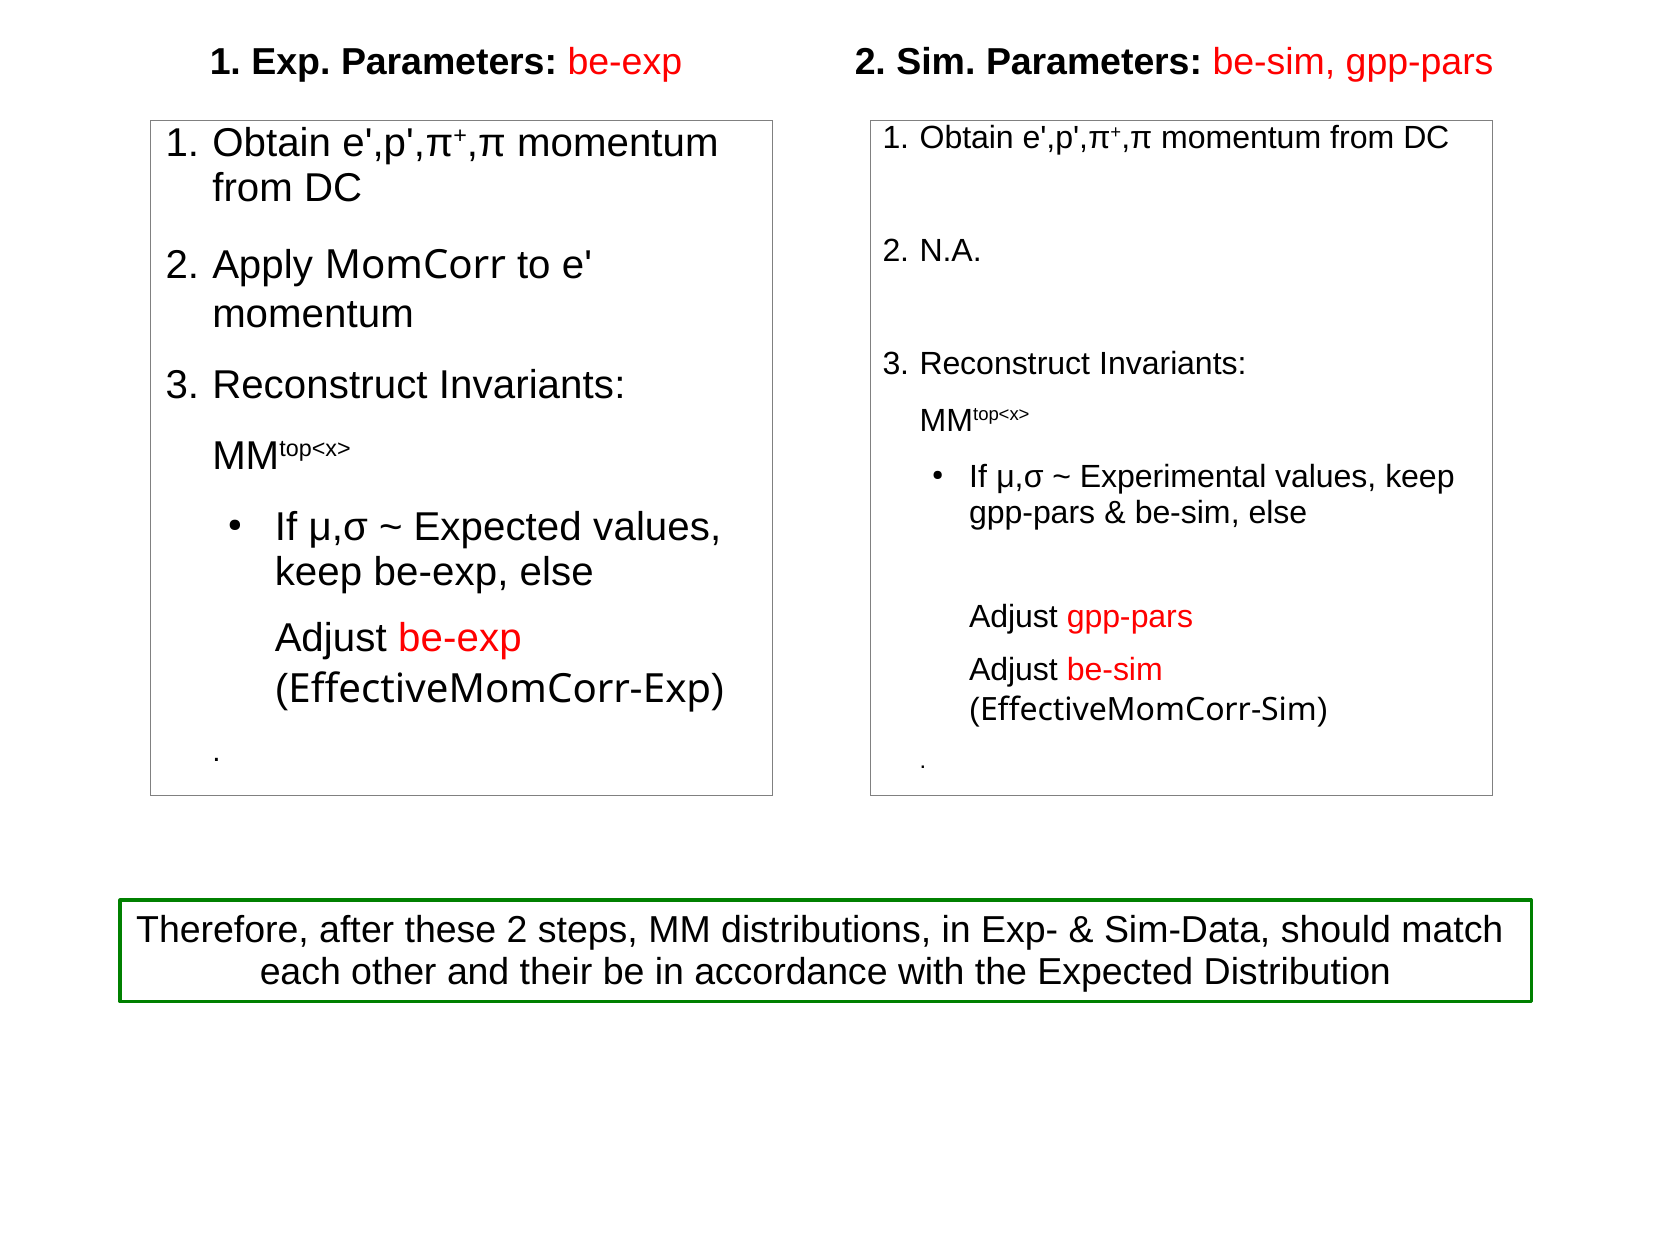

2. Sim. Parameters: be-sim, gpp-pars
1. Exp. Parameters: be-exp
# Obtain e',p',π+,π momentum from DC
Apply MomCorr to e' momentum
Reconstruct Invariants:
MMtop<x>
If μ,σ ~ Expected values, keep be-exp, else
Adjust be-exp (EffectiveMomCorr-Exp)
.
Obtain e',p',π+,π momentum from DC
N.A.
Reconstruct Invariants:
MMtop<x>
If μ,σ ~ Experimental values, keep gpp-pars & be-sim, else
Adjust gpp-pars
Adjust be-sim (EffectiveMomCorr-Sim)
.
Therefore, after these 2 steps, MM distributions, in Exp- & Sim-Data, should match
each other and their be in accordance with the Expected Distribution